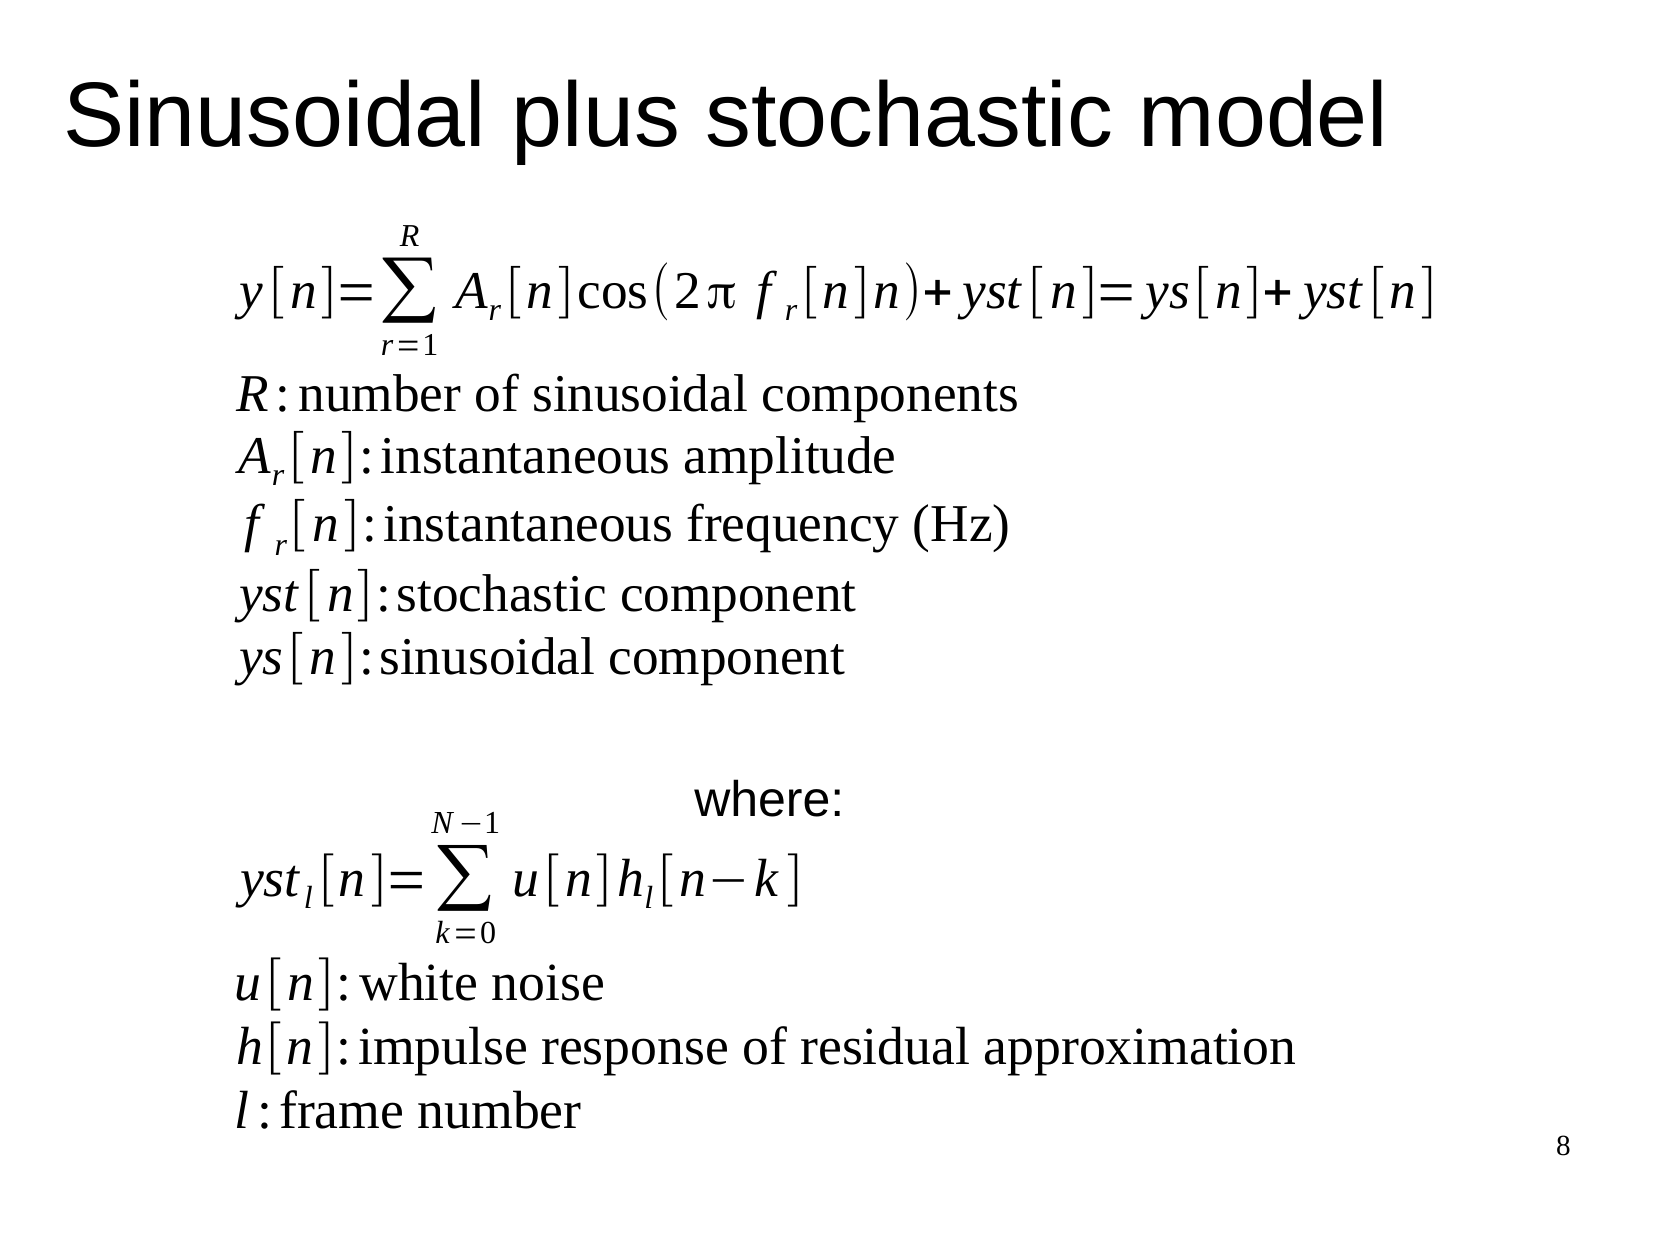

# Sinusoidal plus stochastic model
where:
8